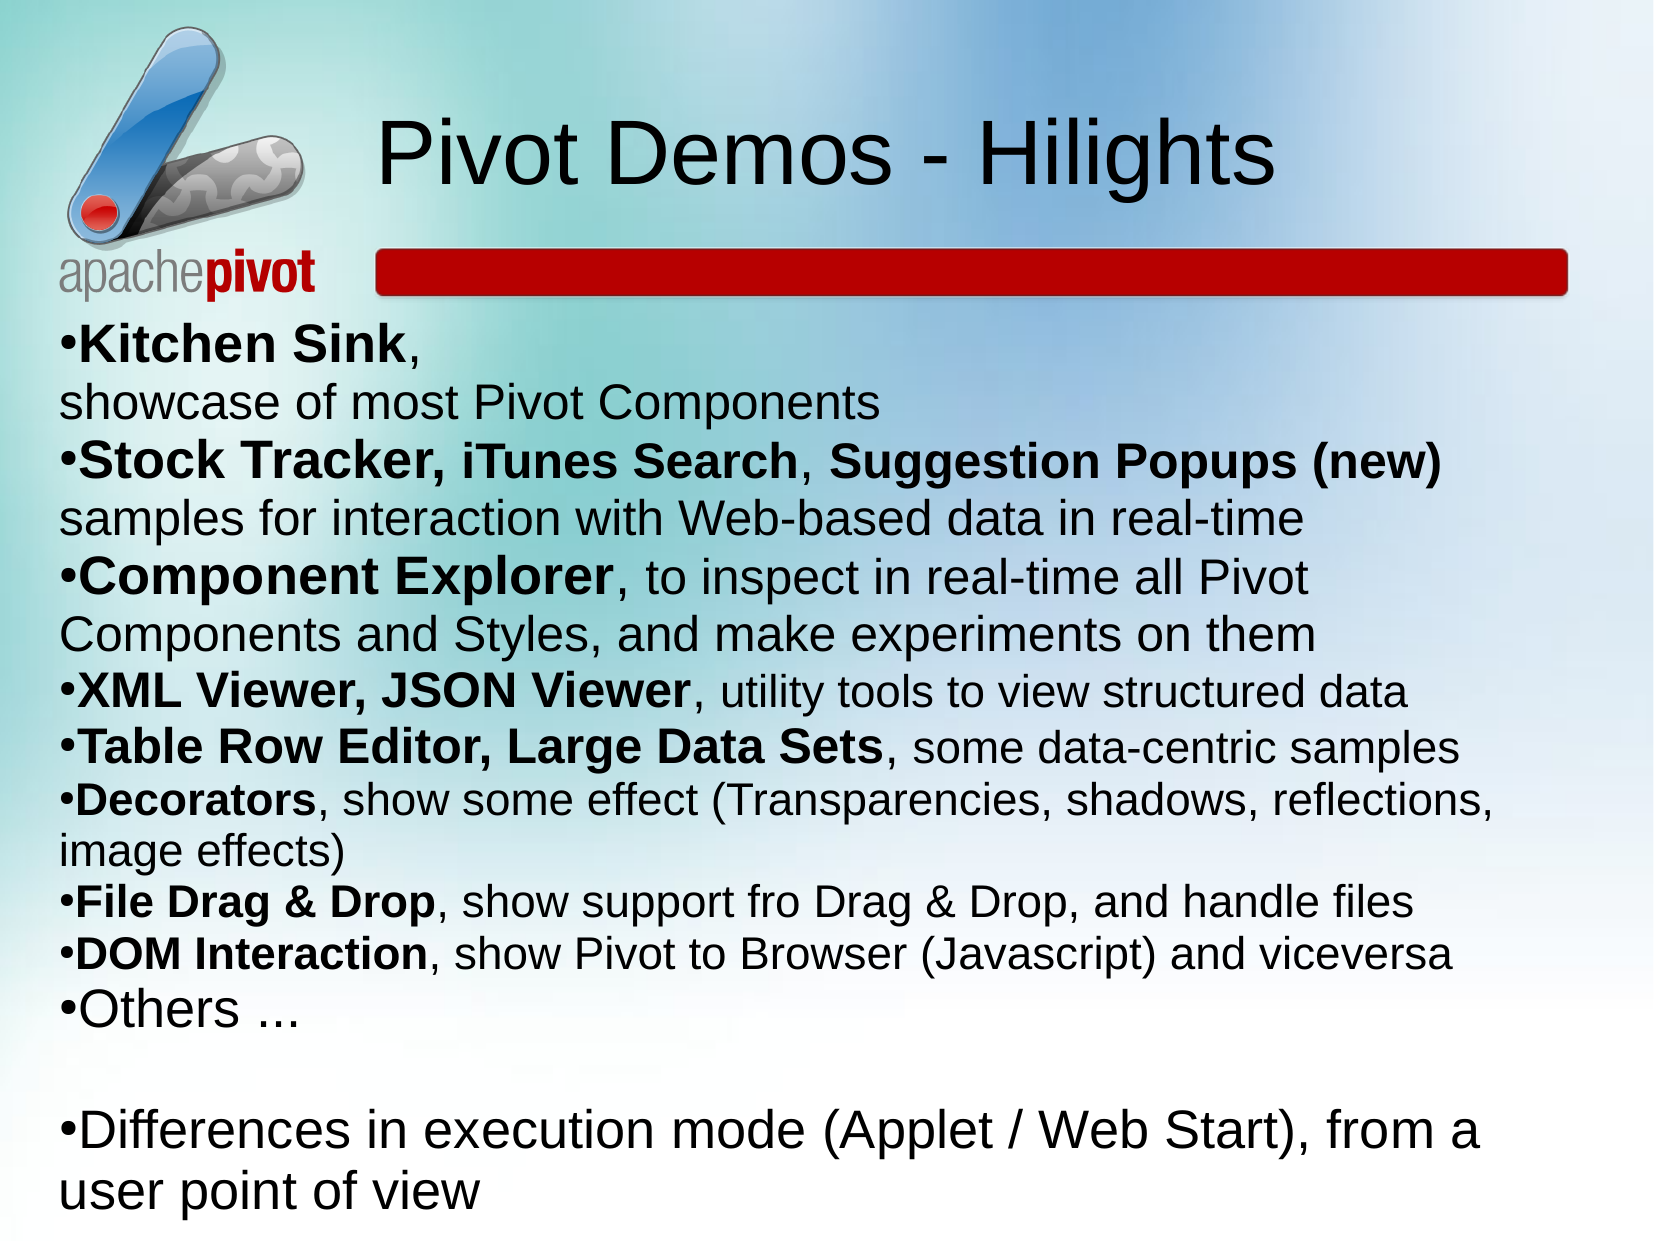

# Pivot Demos - Hilights
Kitchen Sink,
showcase of most Pivot Components
Stock Tracker, iTunes Search, Suggestion Popups (new)
samples for interaction with Web-based data in real-time
Component Explorer, to inspect in real-time all Pivot Components and Styles, and make experiments on them
XML Viewer, JSON Viewer, utility tools to view structured data
Table Row Editor, Large Data Sets, some data-centric samples
Decorators, show some effect (Transparencies, shadows, reflections, image effects)
File Drag & Drop, show support fro Drag & Drop, and handle files
DOM Interaction, show Pivot to Browser (Javascript) and viceversa
Others ...
Differences in execution mode (Applet / Web Start), from a user point of view
11